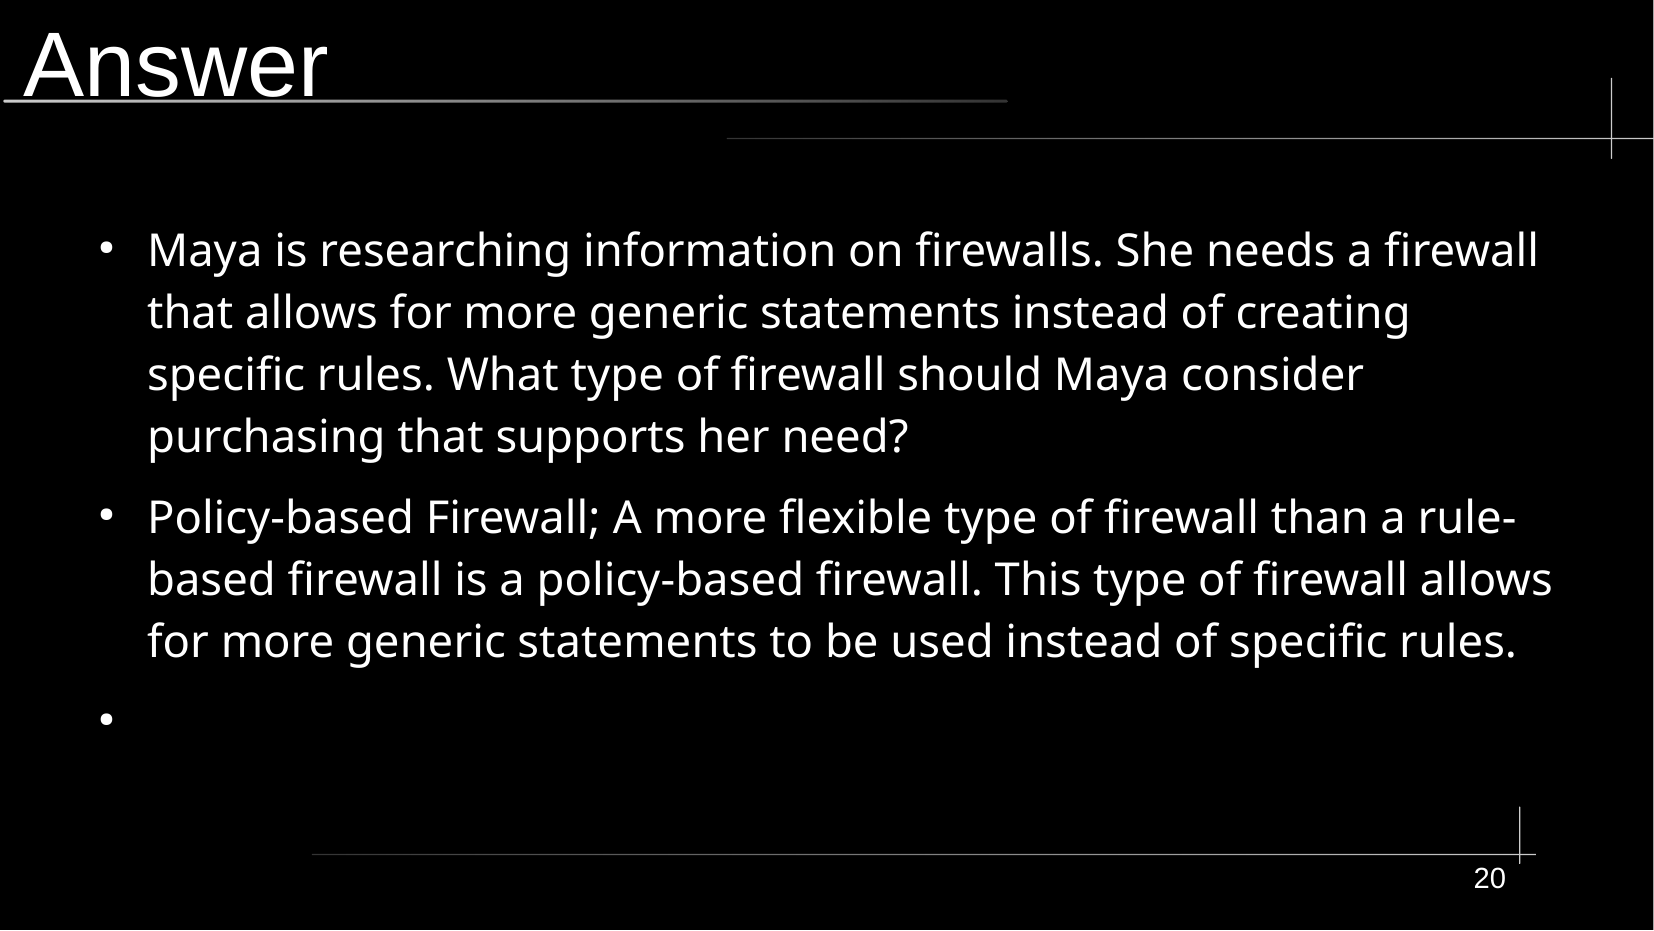

# Answer
Maya is researching information on firewalls. She needs a firewall that allows for more generic statements instead of creating specific rules. What type of firewall should Maya consider purchasing that supports her need?
Policy-based Firewall; A more flexible type of firewall than a rule-based firewall is a policy-based firewall. This type of firewall allows for more generic statements to be used instead of specific rules.
20